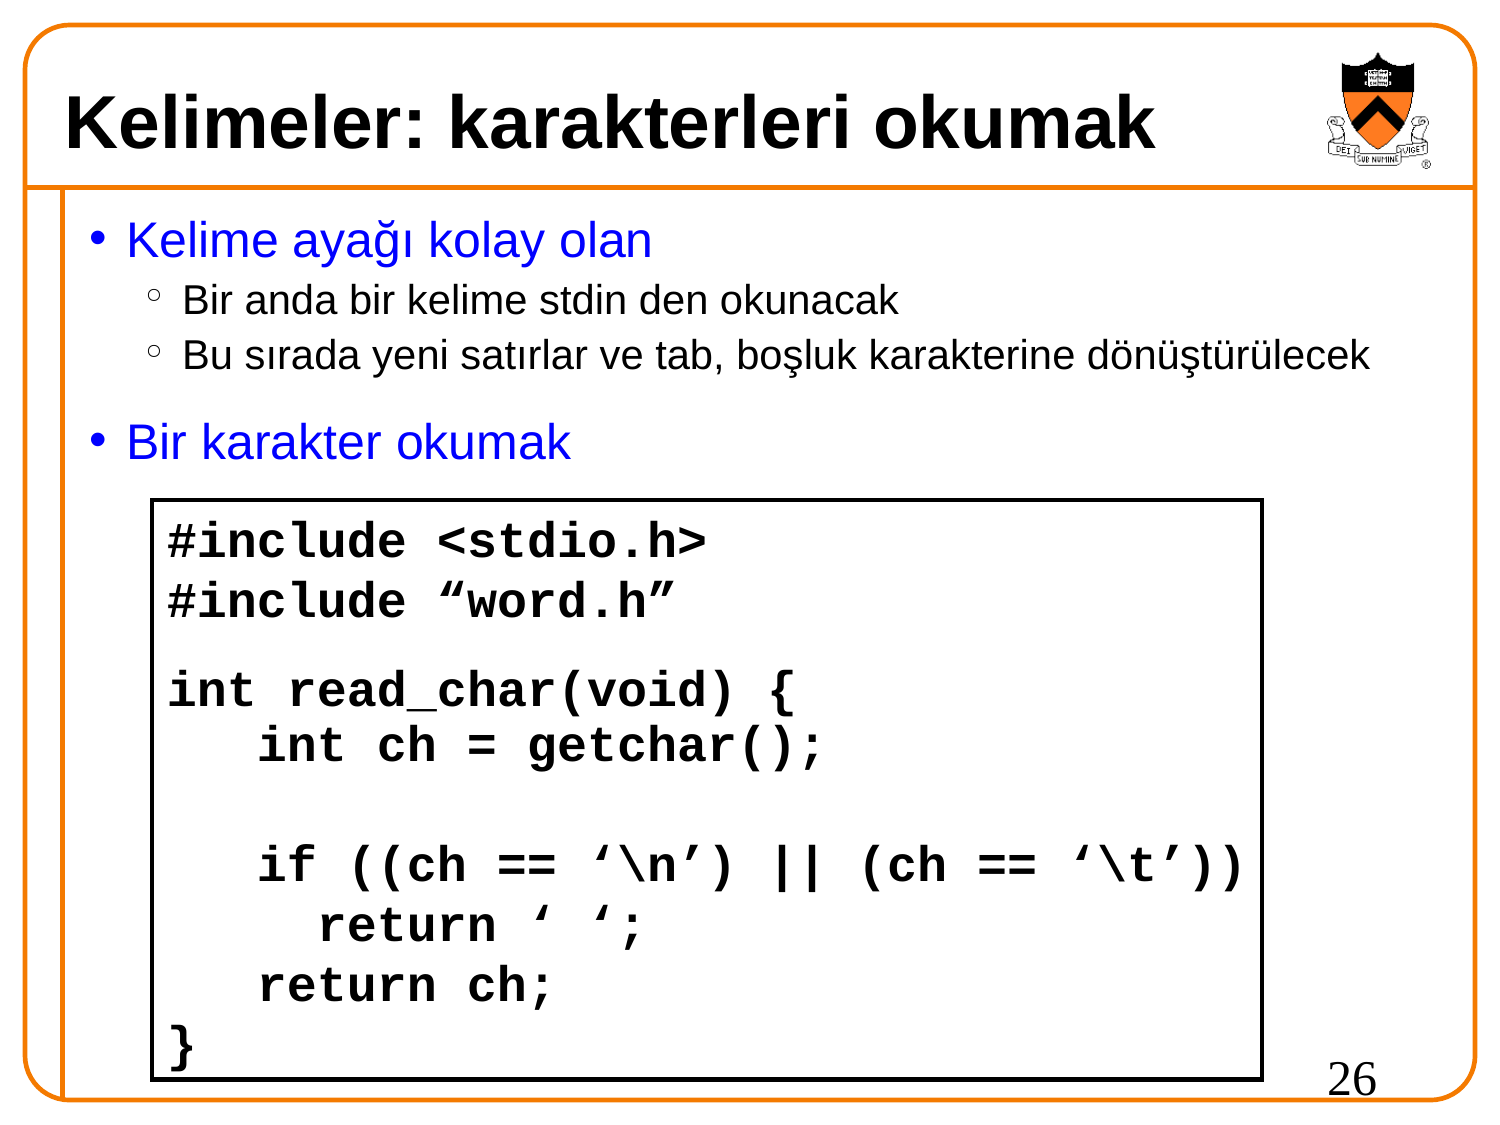

# Kelimeler: karakterleri okumak
Kelime ayağı kolay olan
Bir anda bir kelime stdin den okunacak
Bu sırada yeni satırlar ve tab, boşluk karakterine dönüştürülecek
Bir karakter okumak
#include <stdio.h>
#include “word.h”
int read_char(void) {
 int ch = getchar();
 if ((ch == ‘\n’) || (ch == ‘\t’))
 return ‘ ‘;
 return ch;
}
26